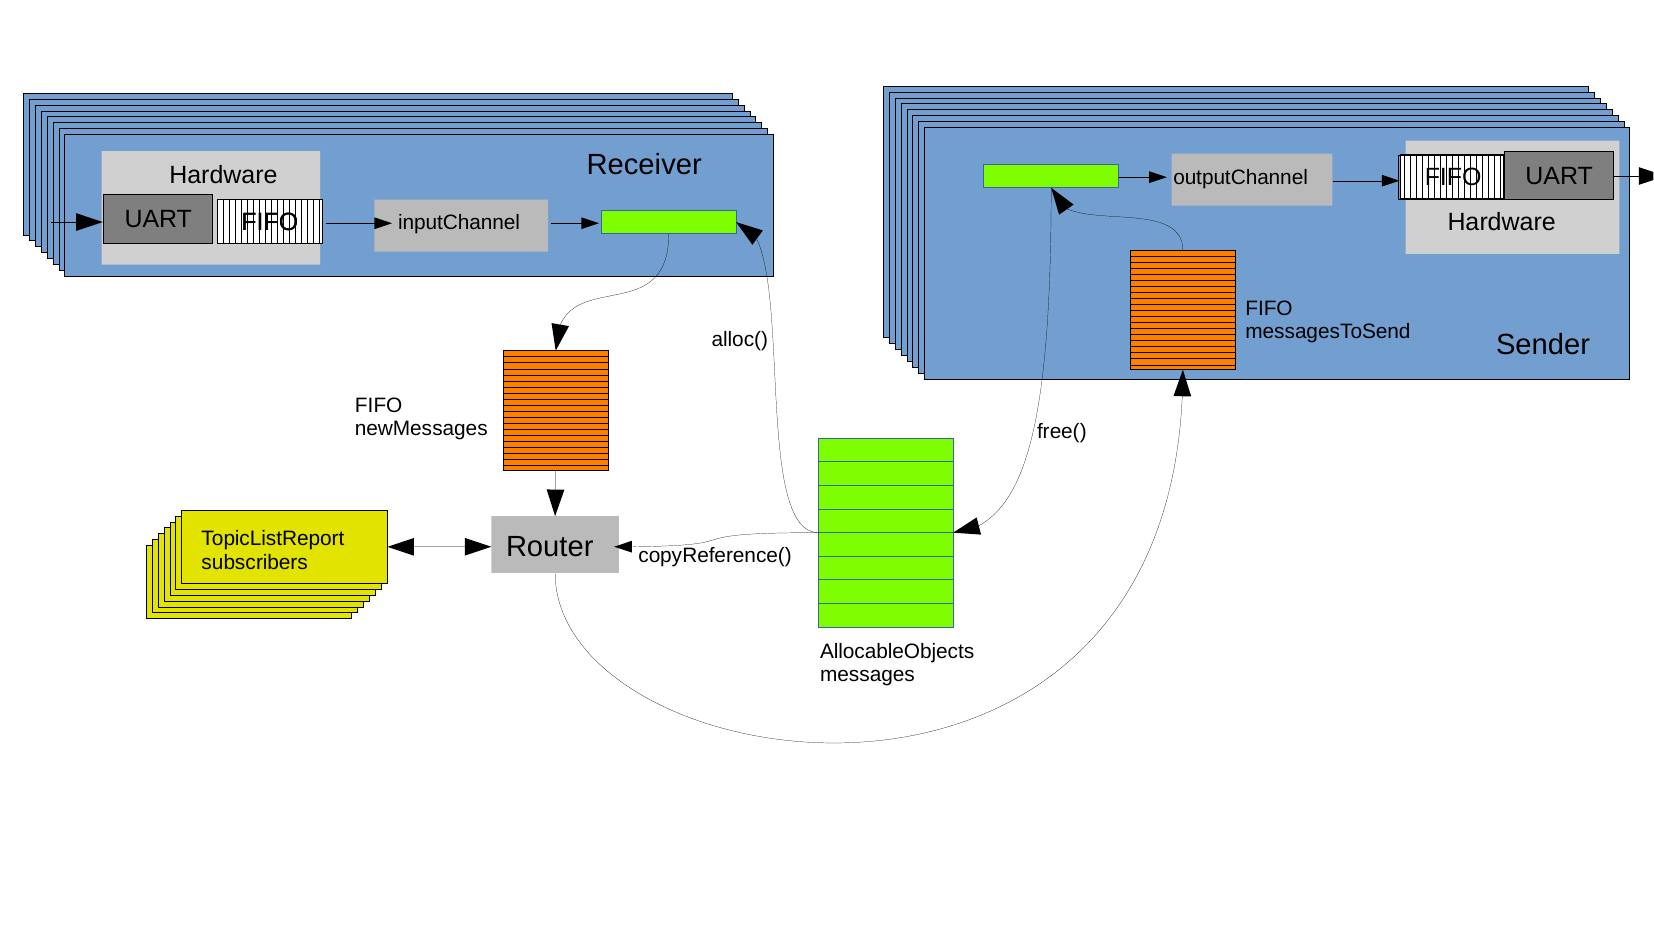

UART
FIFO
outputChannel
Hardware
FIFO
messagesToSend
Receiver
Hardware
UART
FIFO
FIFO
inputChannel
alloc()
Sender
free()
FIFO
newMessages
free()
TopicListReport
subscribers
Router
copyReference()
AllocableObjects
messages